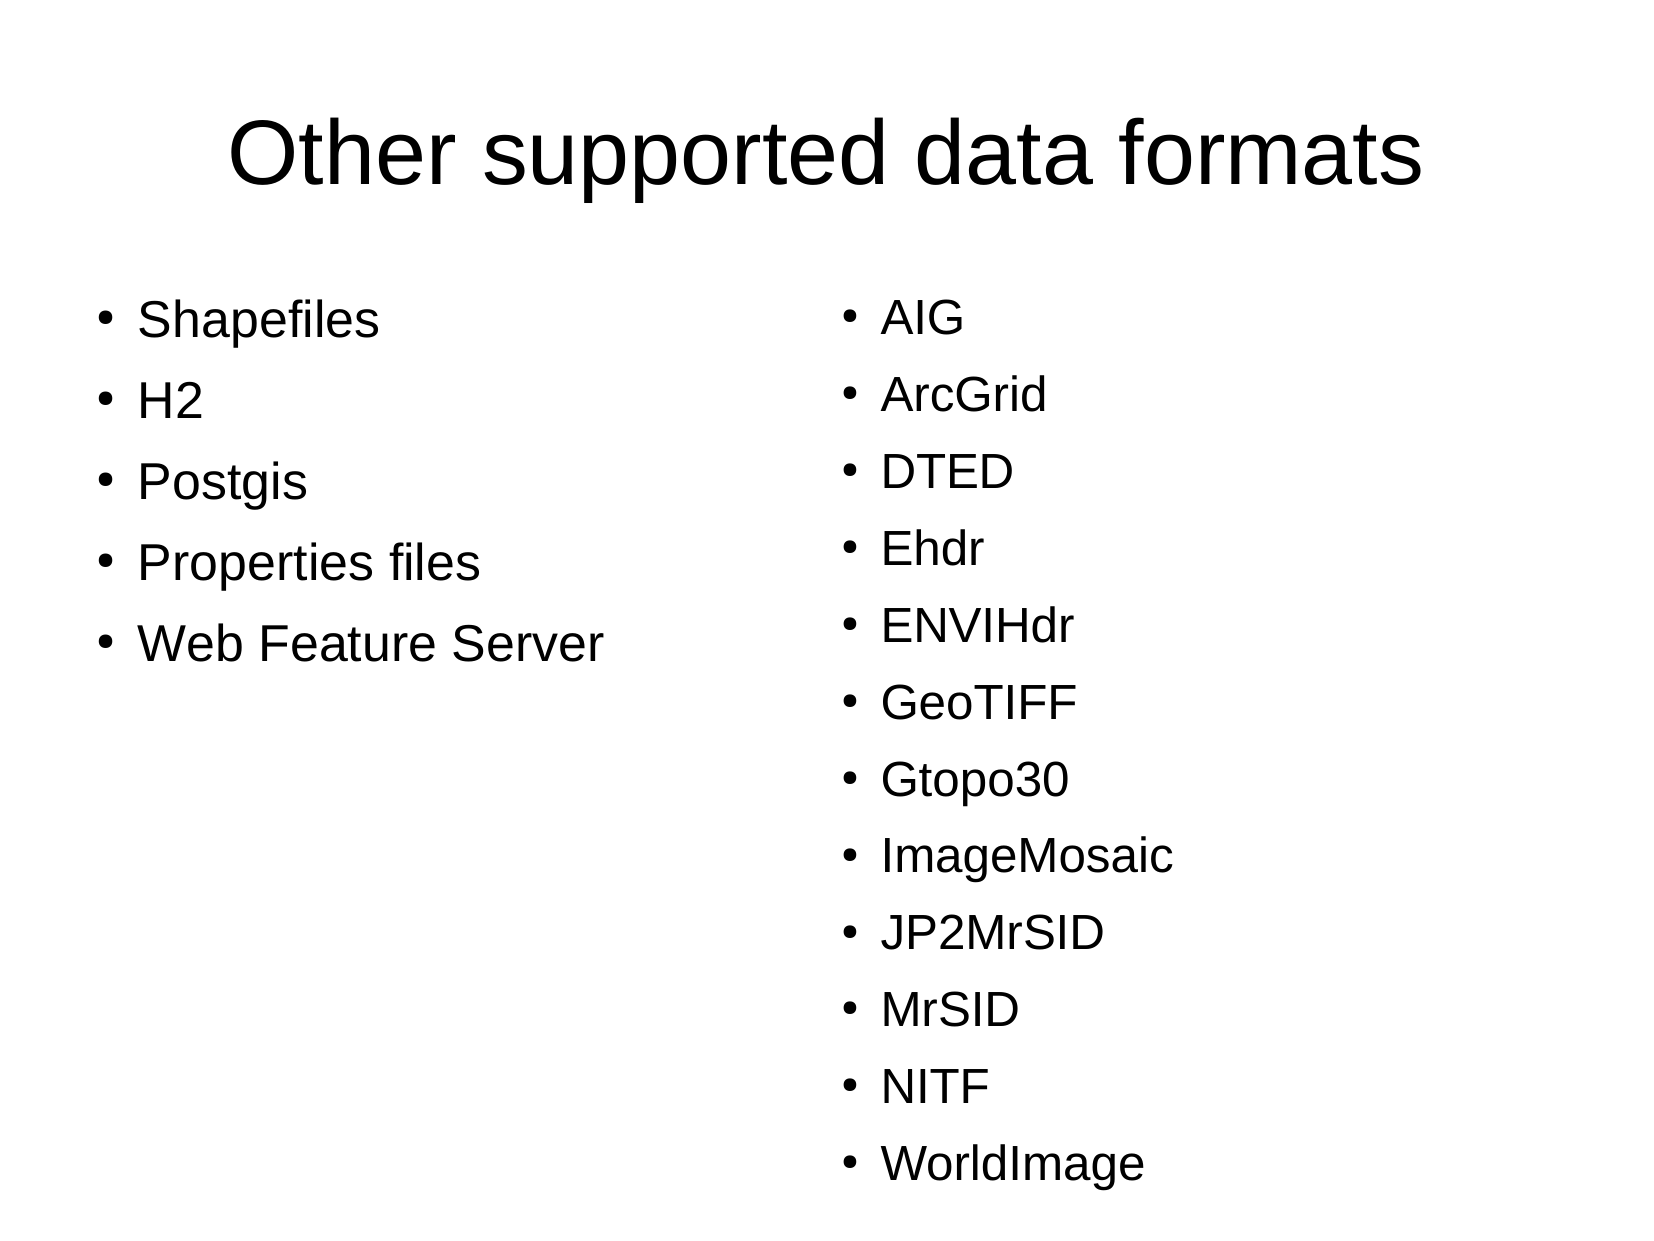

# Other supported data formats
Shapefiles
H2
Postgis
Properties files
Web Feature Server
AIG
ArcGrid
DTED
Ehdr
ENVIHdr
GeoTIFF
Gtopo30
ImageMosaic
JP2MrSID
MrSID
NITF
WorldImage